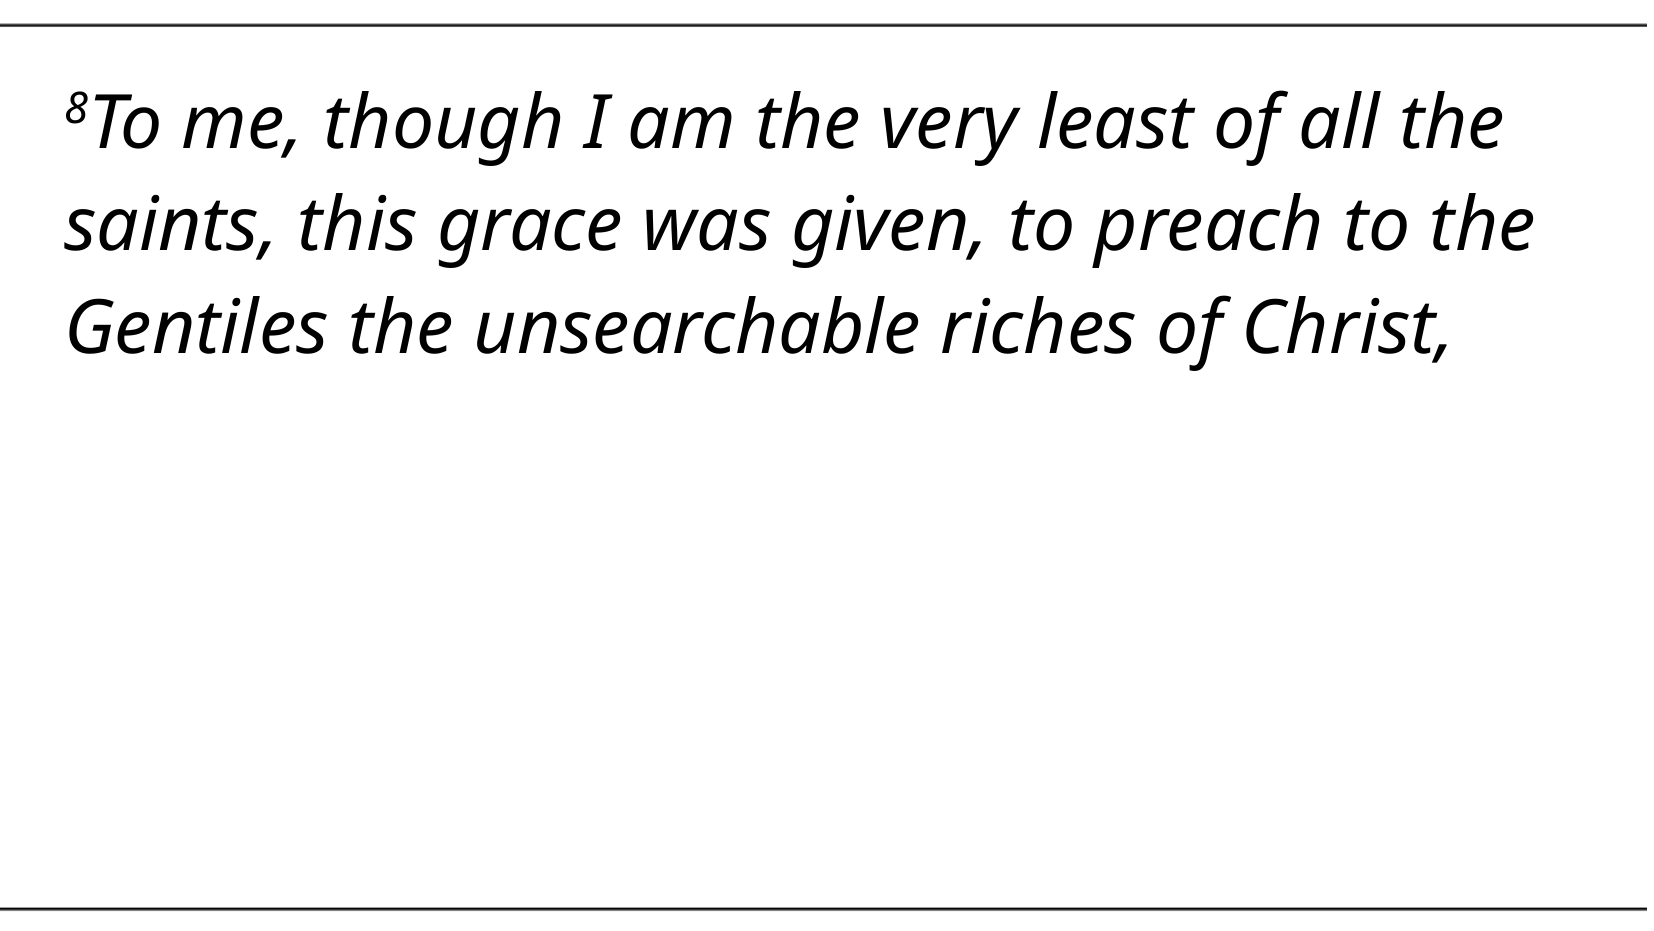

8To me, though I am the very least of all the saints, this grace was given, to preach to the Gentiles the unsearchable riches of Christ,